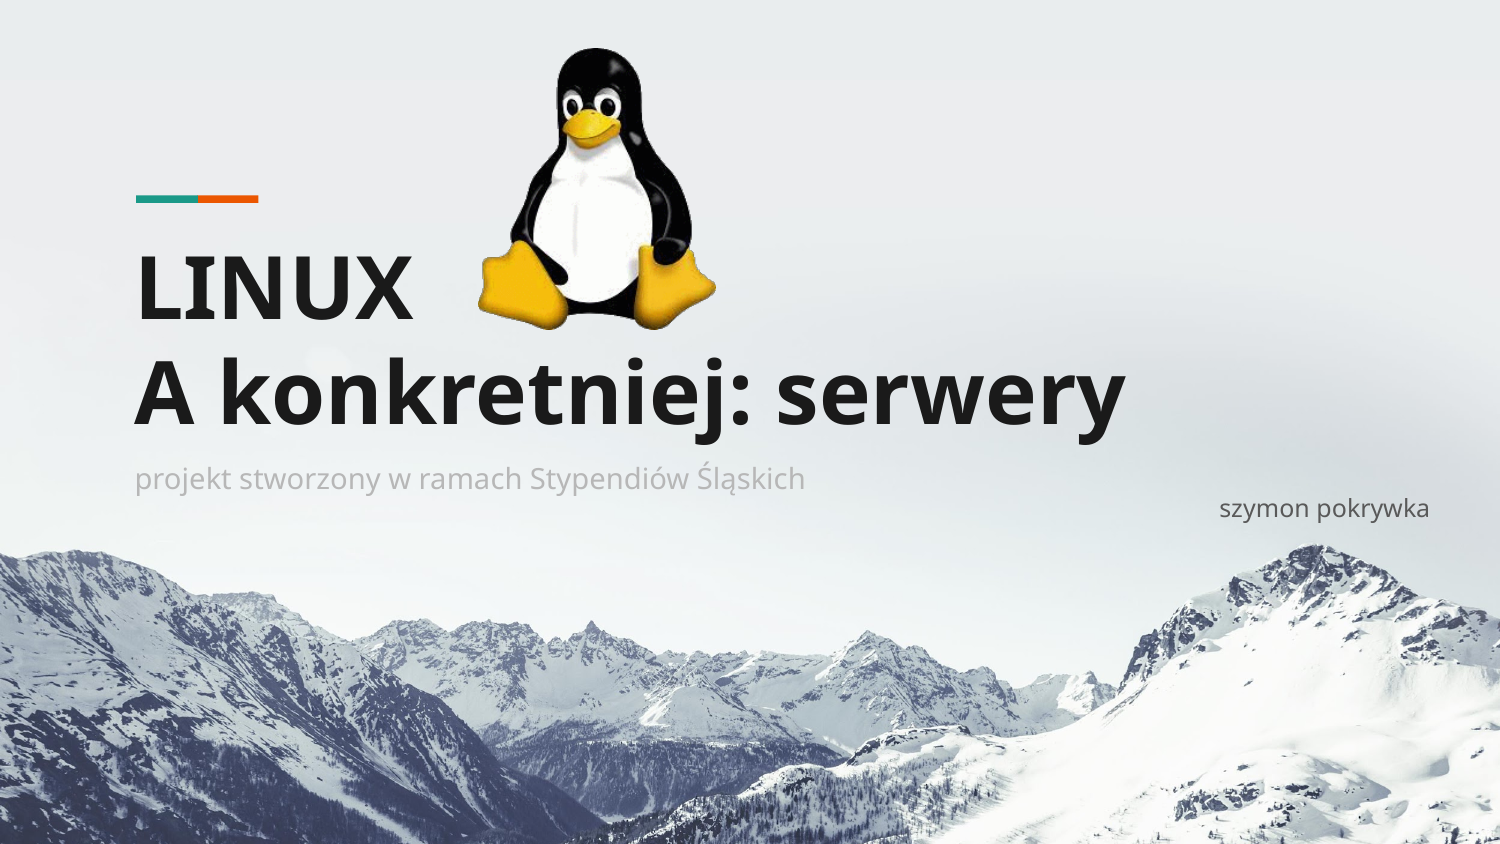

# LINUX A konkretniej: serwery
projekt stworzony w ramach Stypendiów Śląskich
szymon pokrywka